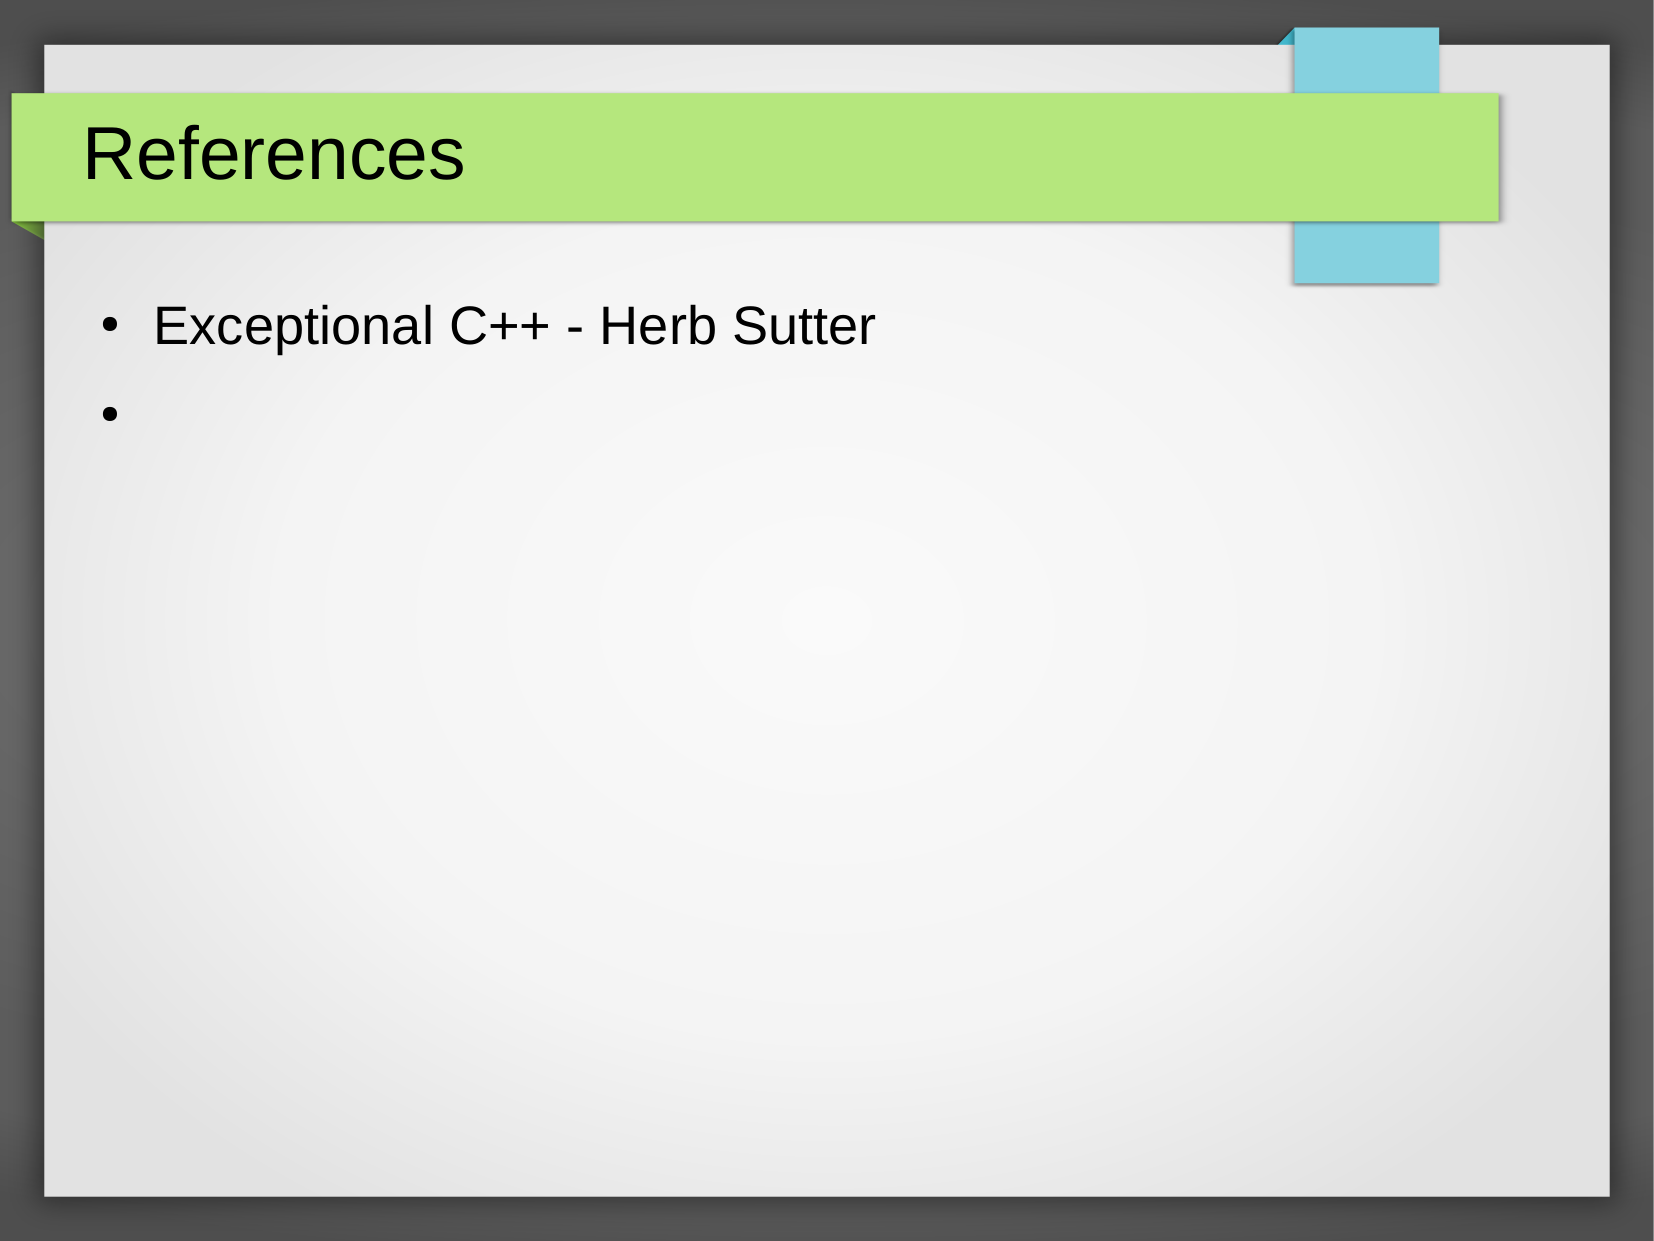

# References
Exceptional C++ - Herb Sutter